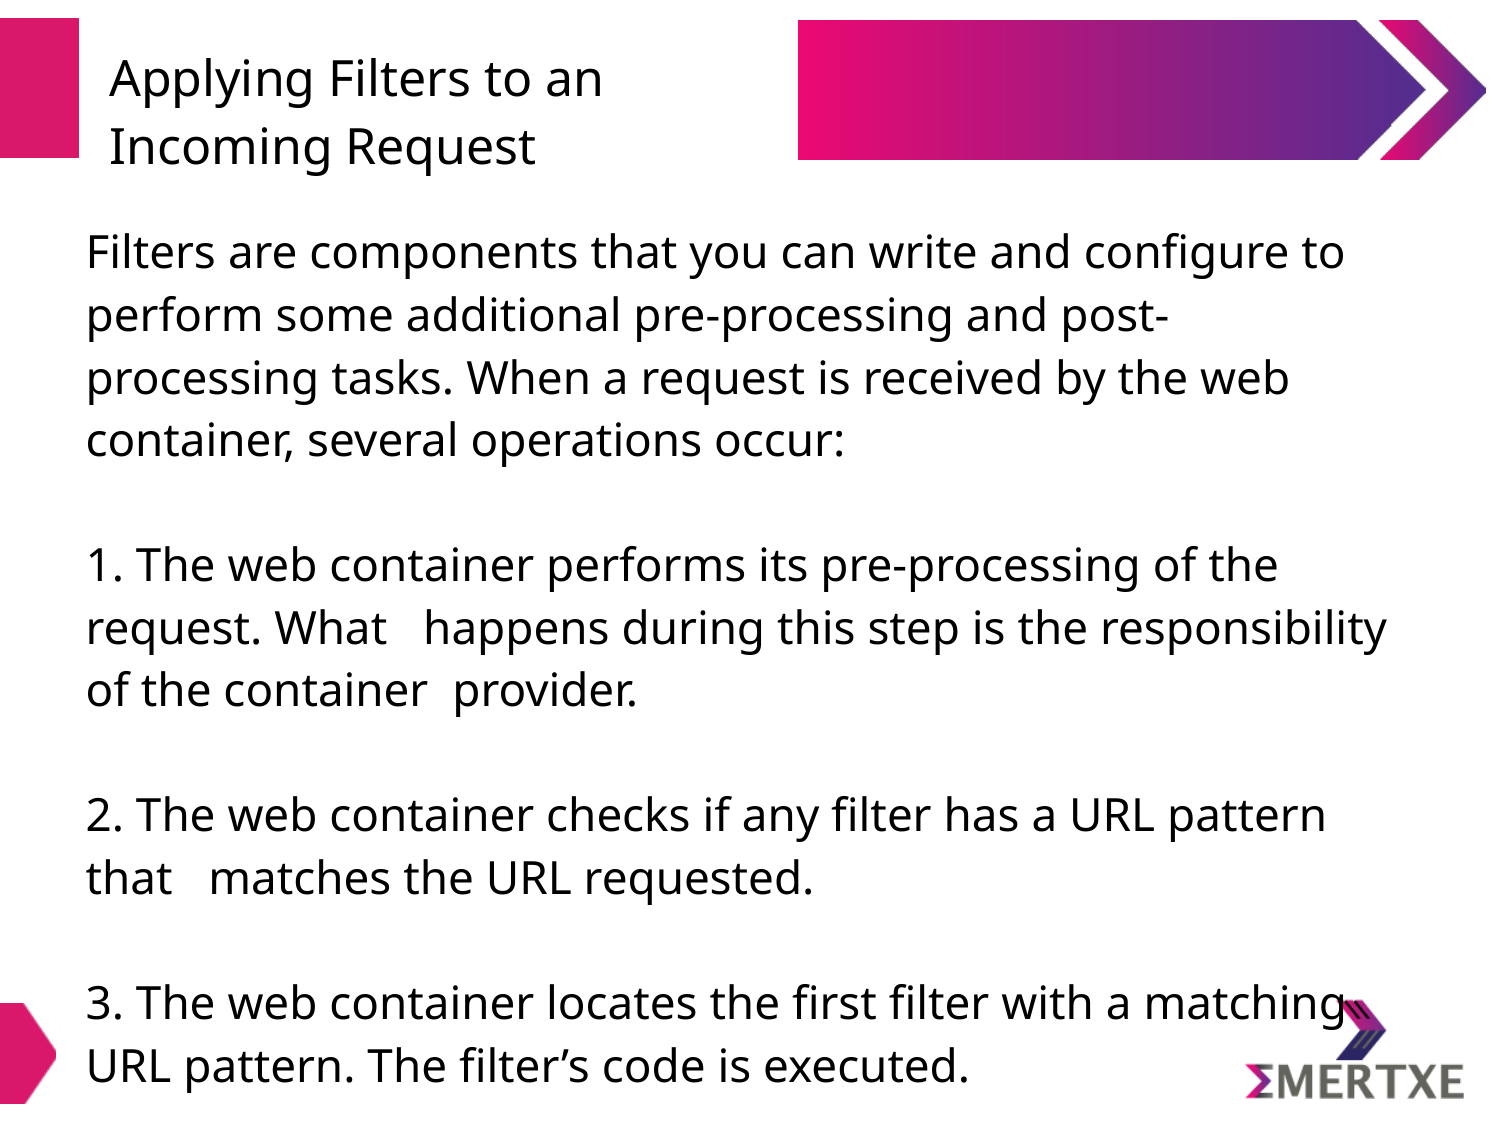

Applying Filters to an Incoming Request
Filters are components that you can write and configure to perform some additional pre-processing and post-processing tasks. When a request is received by the web container, several operations occur:
1. The web container performs its pre-processing of the request. What happens during this step is the responsibility of the container provider.
2. The web container checks if any filter has a URL pattern that matches the URL requested.
3. The web container locates the first filter with a matching URL pattern. The filter’s code is executed.